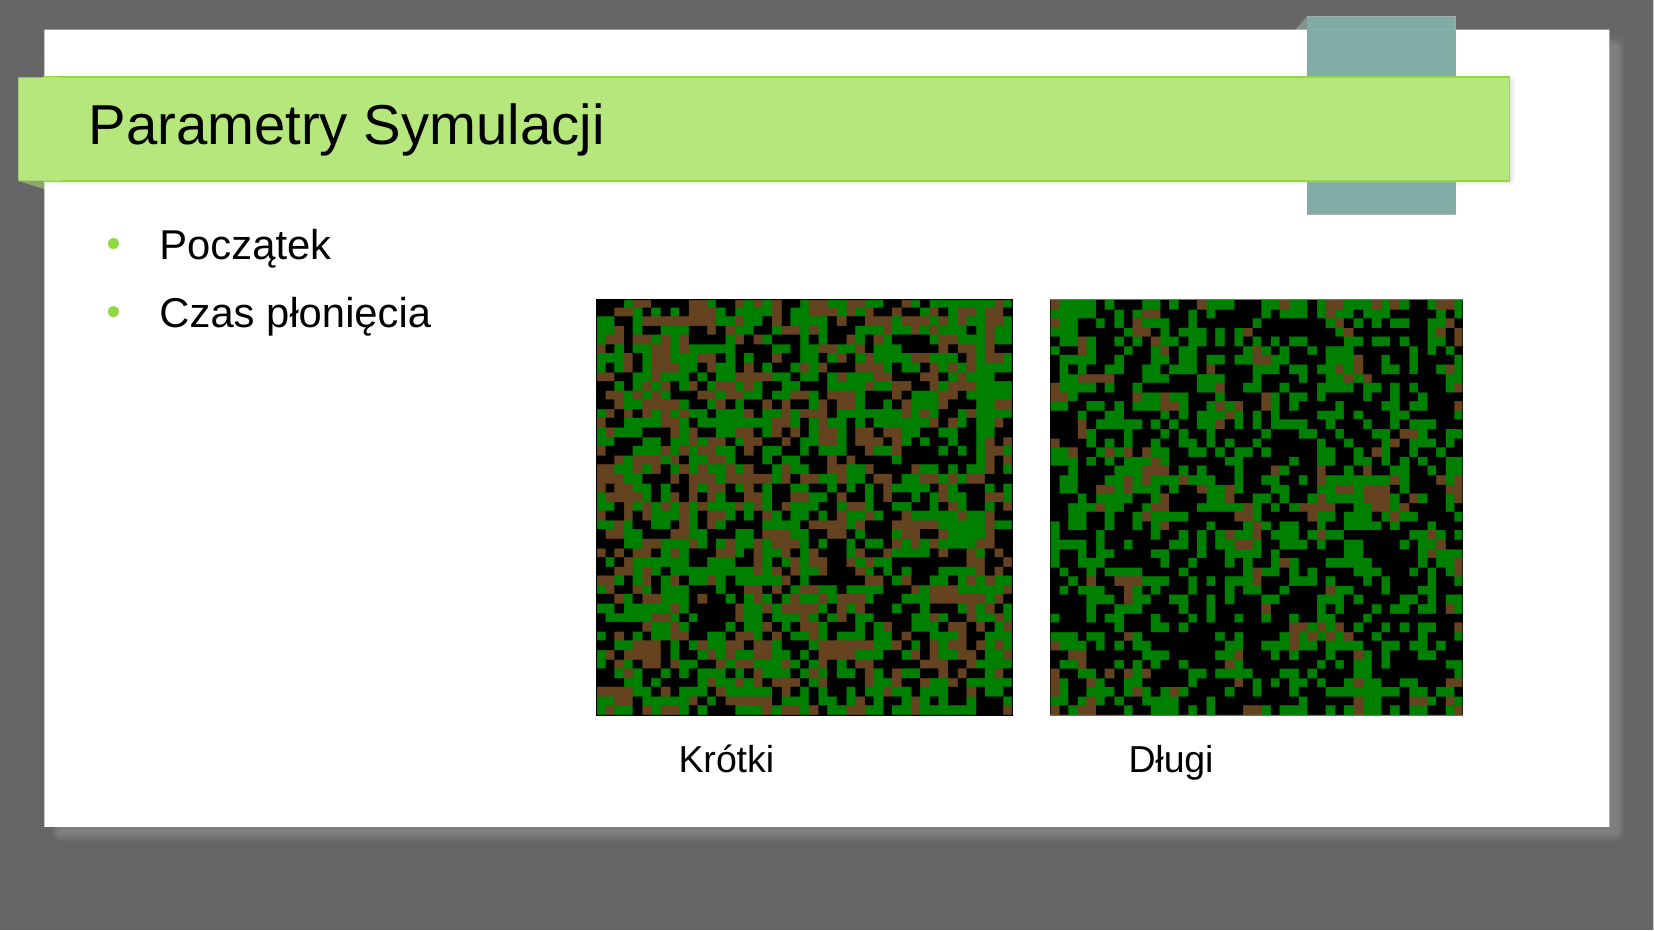

# Parametry Symulacji
Początek
Czas płonięcia
Krótki					Długi